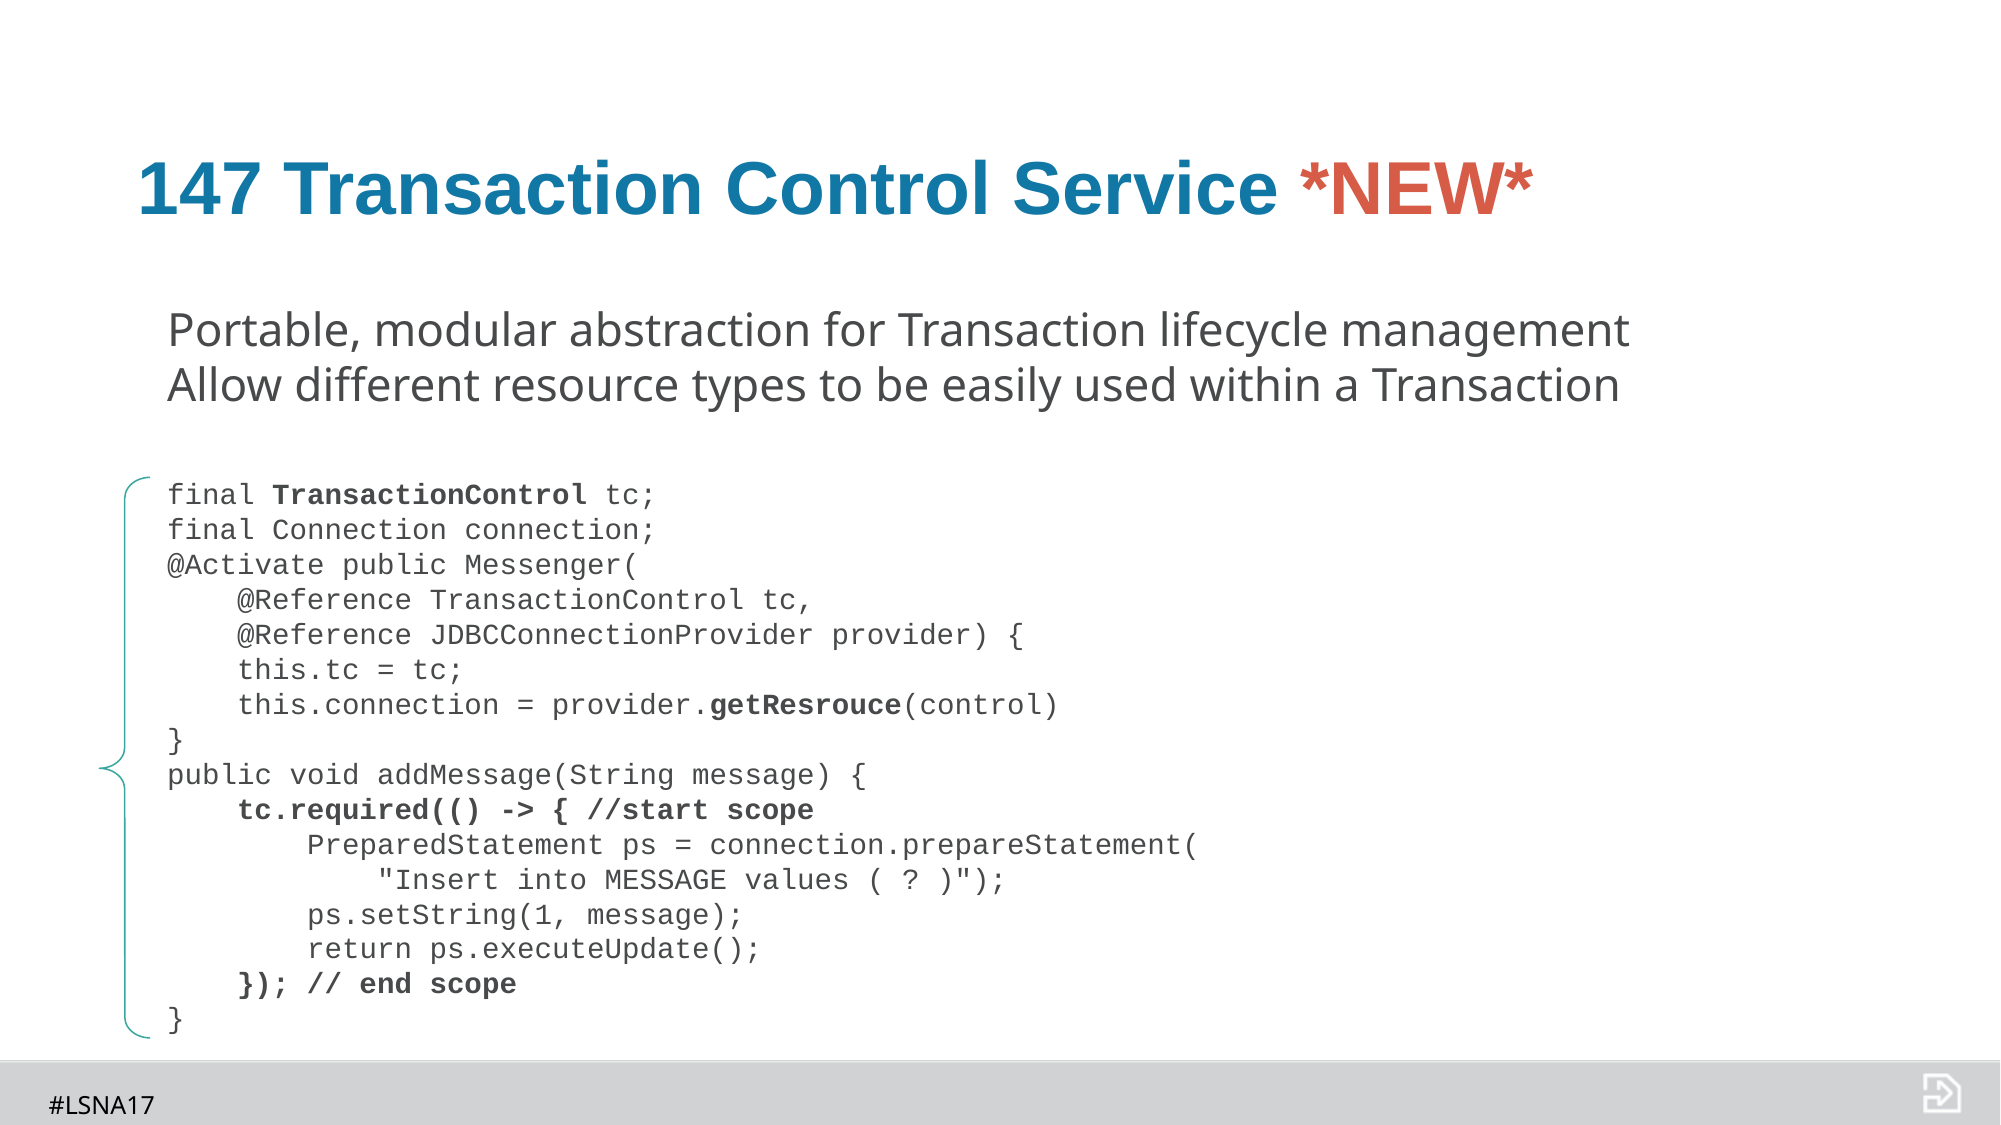

147 Transaction Control Service *NEW*
# Portable, modular abstraction for Transaction lifecycle management
Allow different resource types to be easily used within a Transaction
final TransactionControl tc;
final Connection connection;
@Activate public Messenger(
 @Reference TransactionControl tc,
 @Reference JDBCConnectionProvider provider) {
 this.tc = tc;
 this.connection = provider.getResrouce(control)
}
public void addMessage(String message) {
 tc.required(() -> { //start scope
 PreparedStatement ps = connection.prepareStatement(
 "Insert into MESSAGE values ( ? )");
 ps.setString(1, message);
 return ps.executeUpdate();
 }); // end scope
}